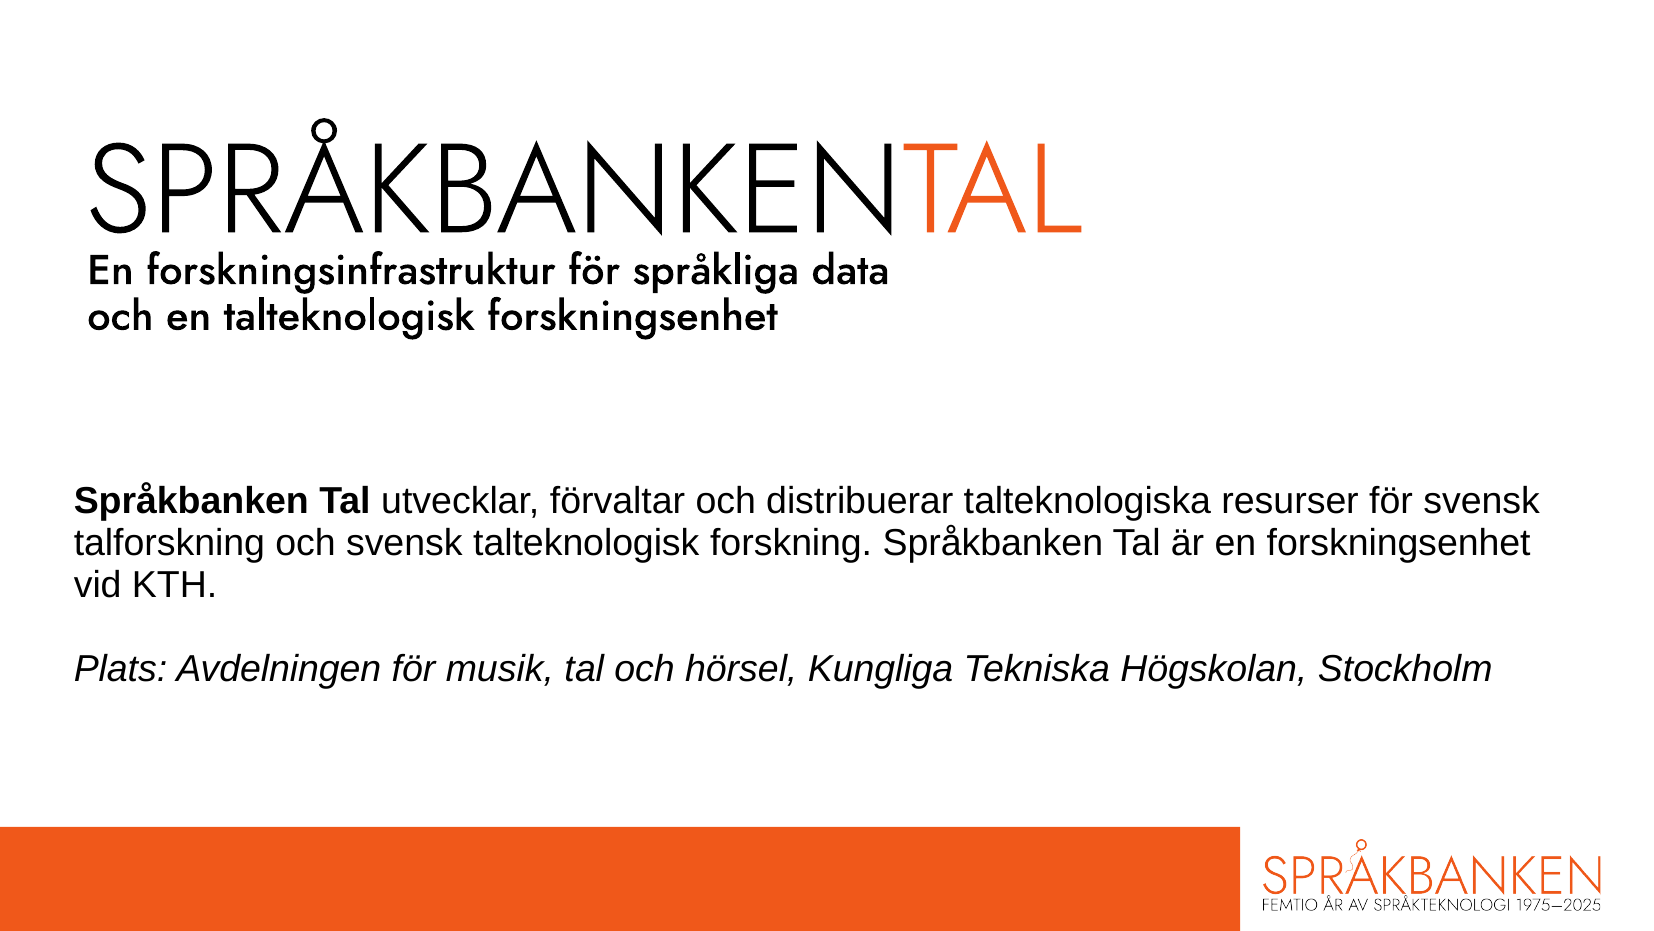

Språkbanken Tal utvecklar, förvaltar och distribuerar talteknologiska resurser för svensk talforskning och svensk talteknologisk forskning. Språkbanken Tal är en forskningsenhet vid KTH.
Plats: Avdelningen för musik, tal och hörsel, Kungliga Tekniska Högskolan, Stockholm